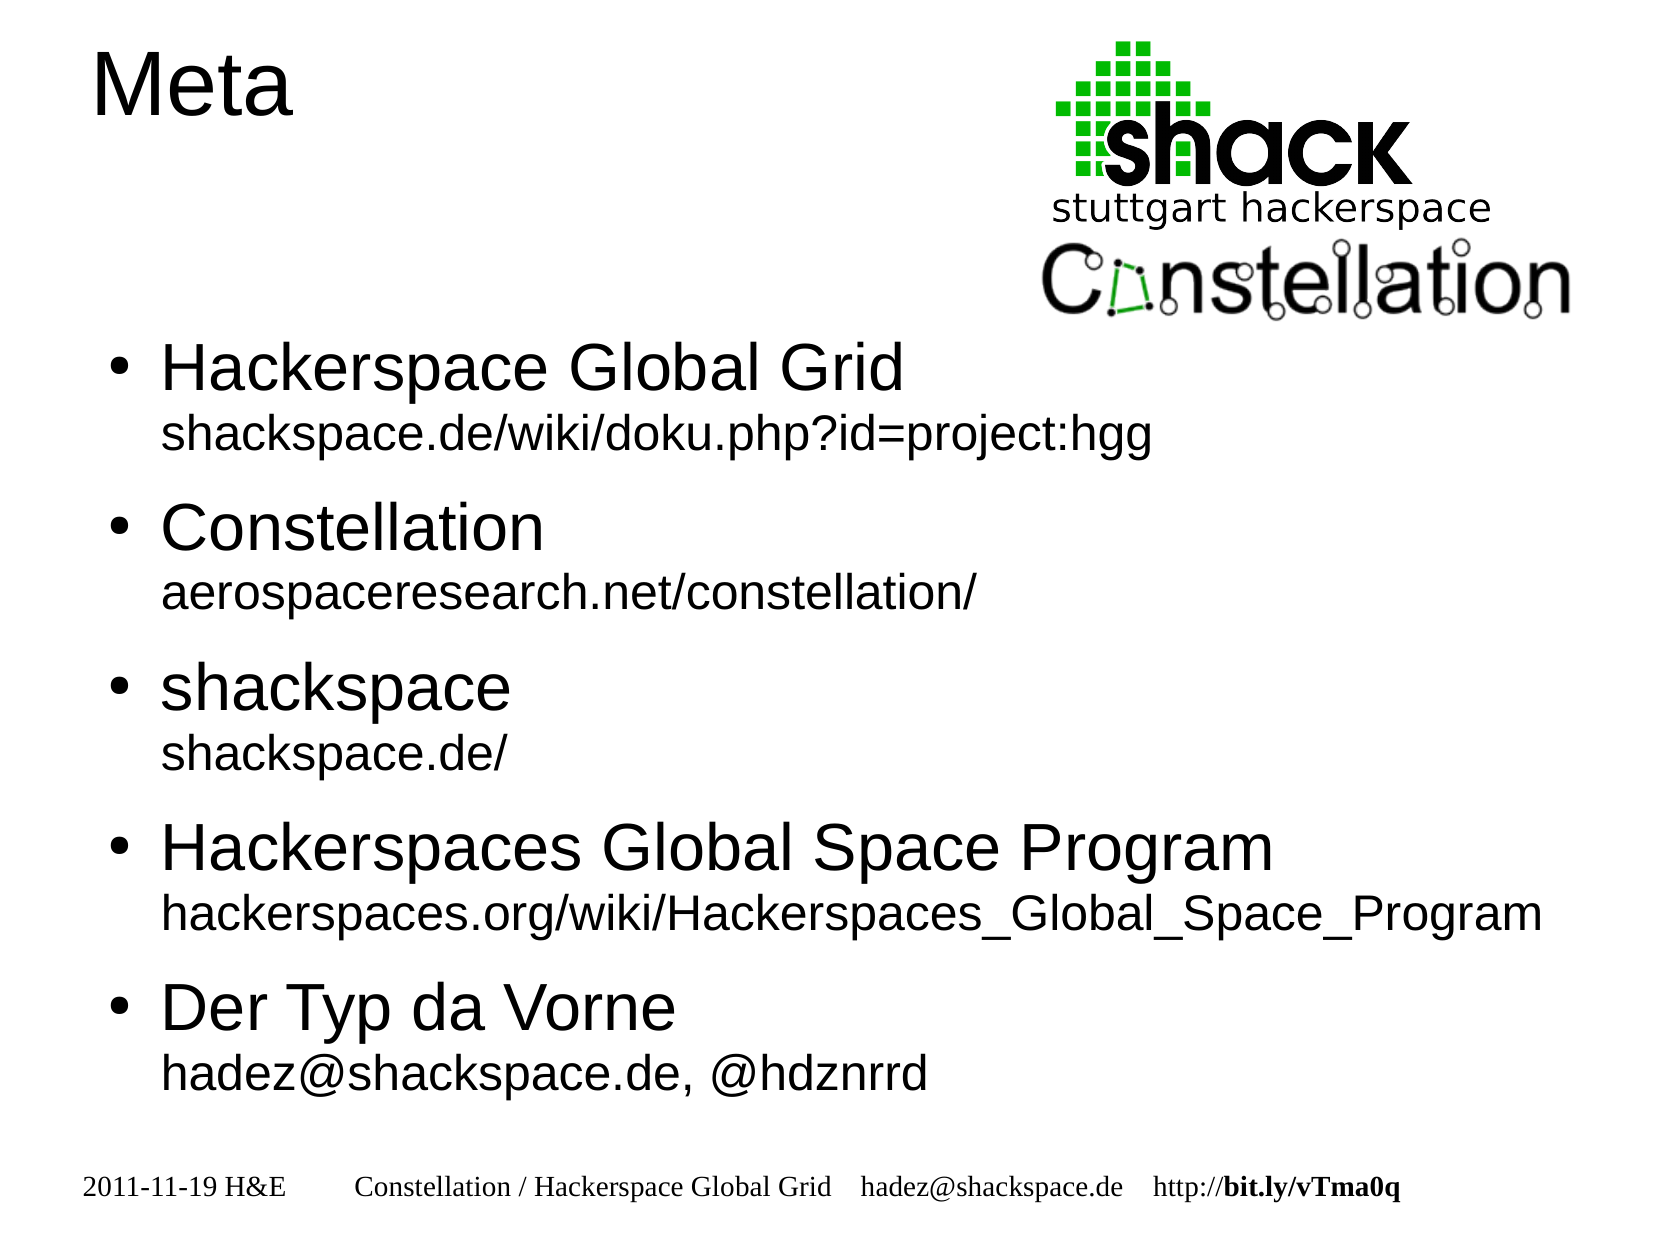

# Meta
Hackerspace Global Grid
shackspace.de/wiki/doku.php?id=project:hgg
Constellation
aerospaceresearch.net/constellation/
shackspace
shackspace.de/
Hackerspaces Global Space Program
hackerspaces.org/wiki/Hackerspaces_Global_Space_Program
Der Typ da Vorne
hadez@shackspace.de, @hdznrrd